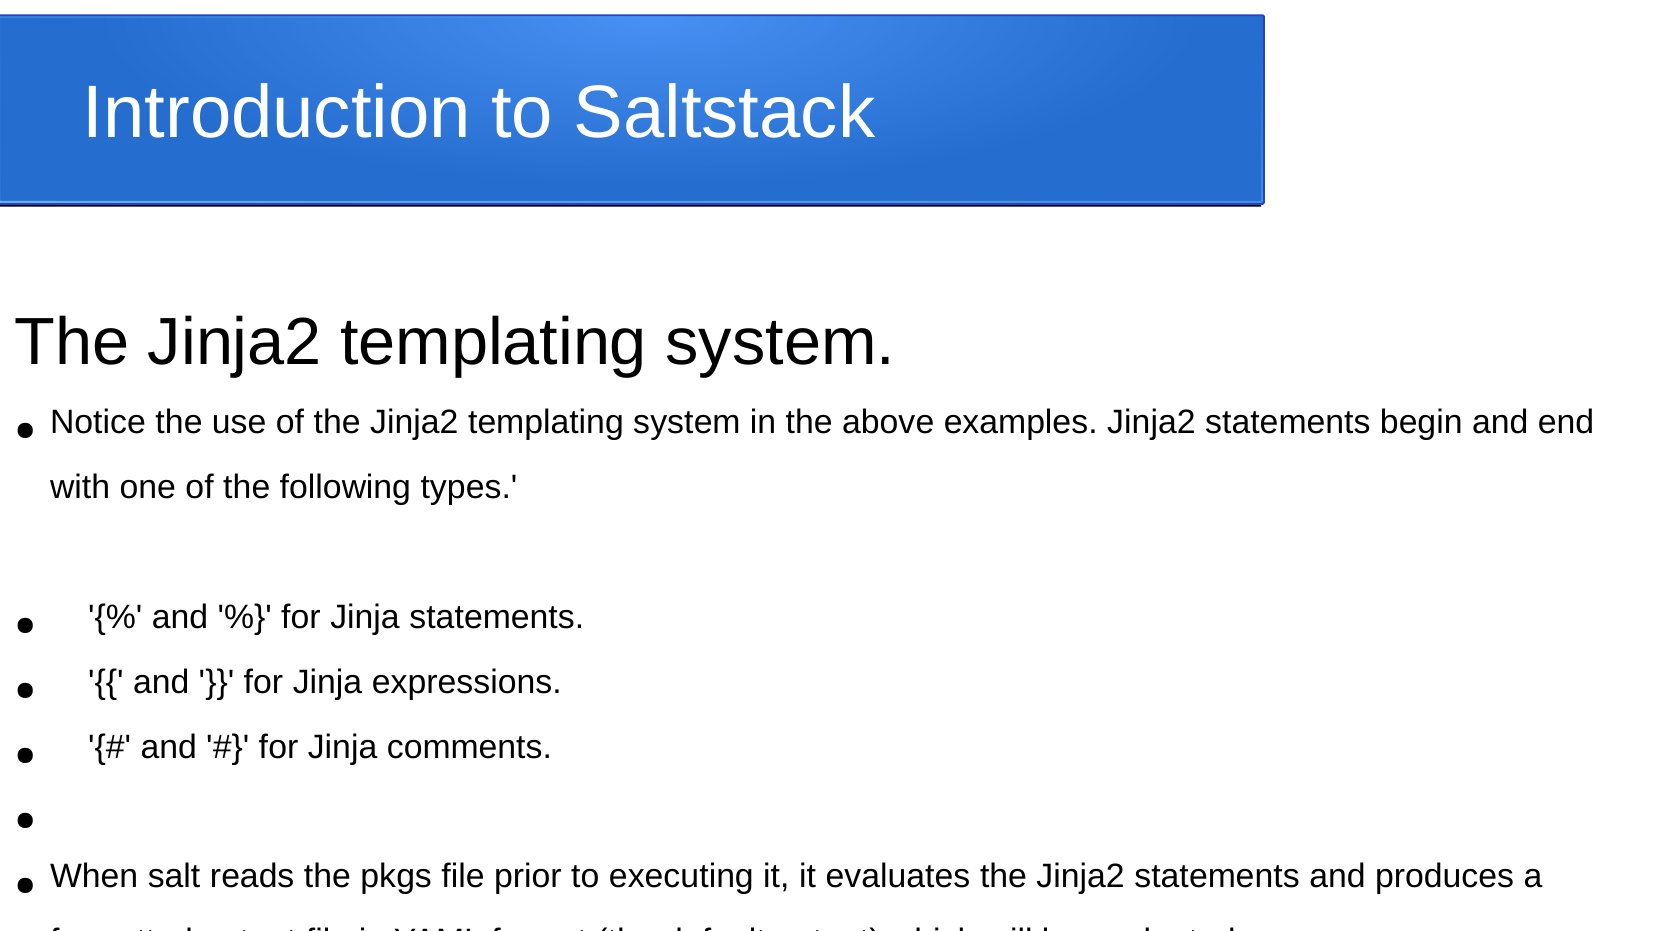

# Introduction to Saltstack
The Jinja2 templating system.
Notice the use of the Jinja2 templating system in the above examples. Jinja2 statements begin and end with one of the following types.'
 '{%' and '%}' for Jinja statements.
 '{{' and '}}' for Jinja expressions.
 '{#' and '#}' for Jinja comments.
When salt reads the pkgs file prior to executing it, it evaluates the Jinja2 statements and produces a formatted output file in YAML format (the default output) which will be evaluated.